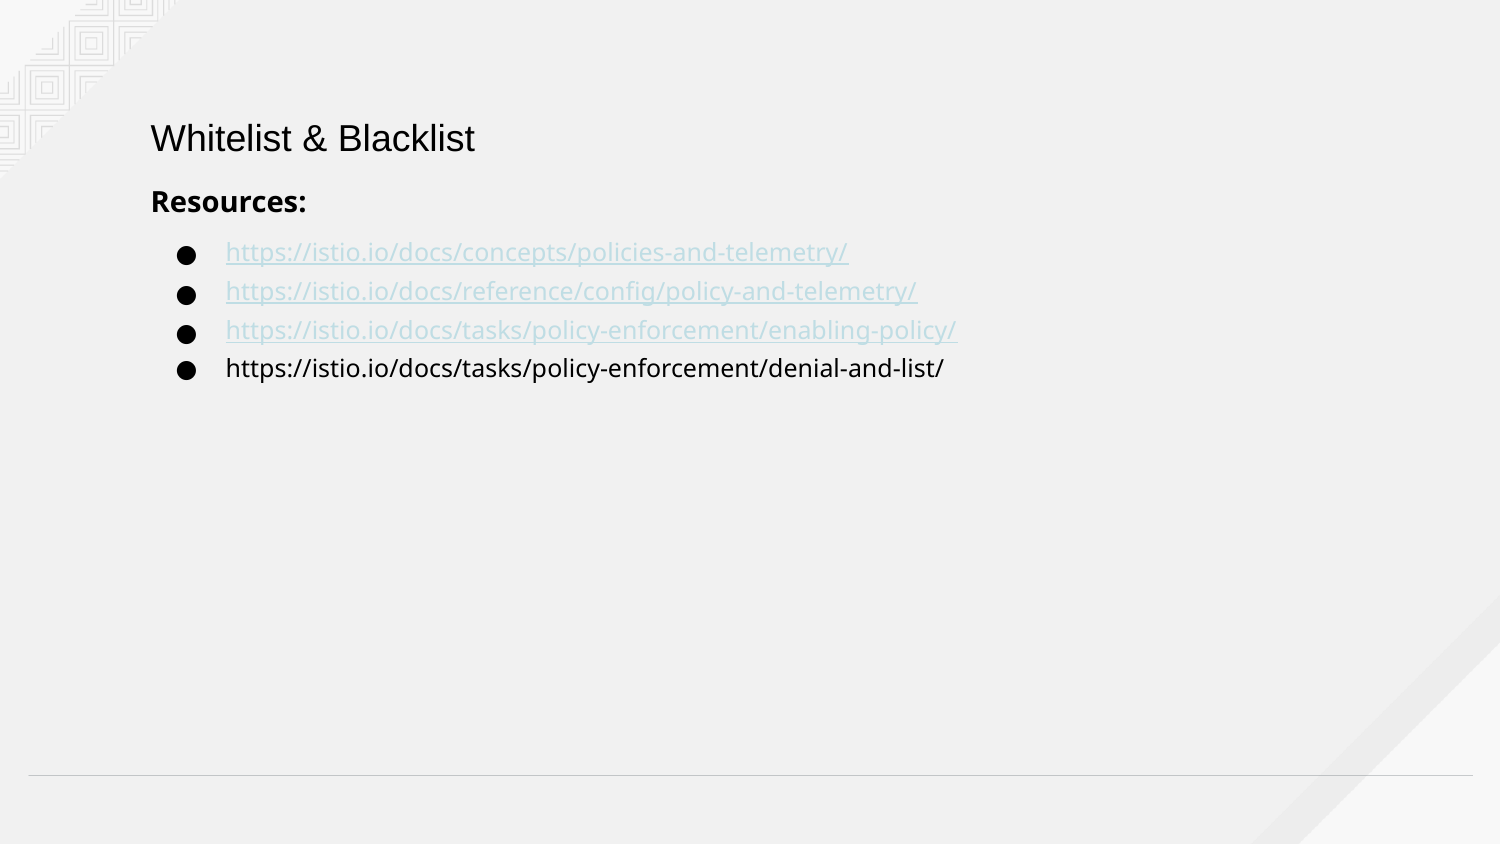

# Whitelist & Blacklist
Resources:
https://istio.io/docs/concepts/policies-and-telemetry/
https://istio.io/docs/reference/config/policy-and-telemetry/
https://istio.io/docs/tasks/policy-enforcement/enabling-policy/
https://istio.io/docs/tasks/policy-enforcement/denial-and-list/